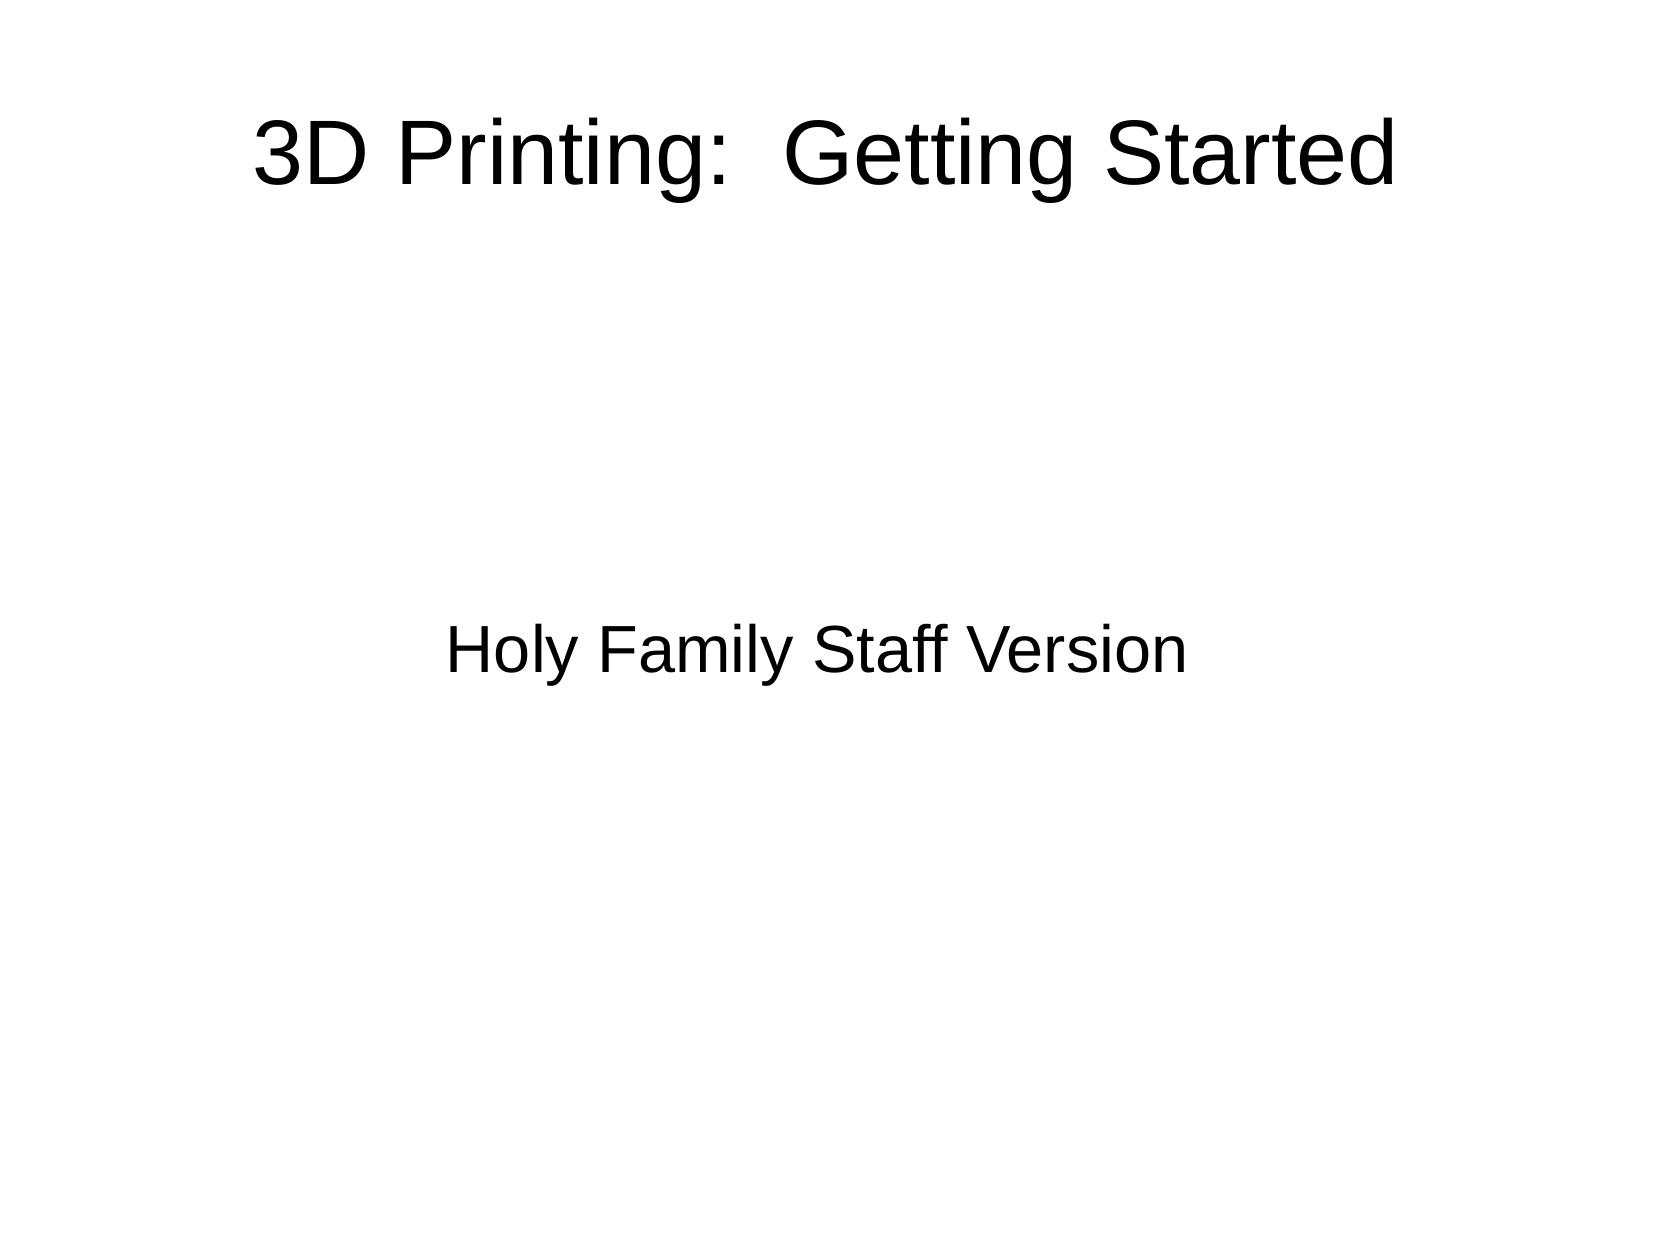

# 3D Printing: Getting Started
Holy Family Staff Version